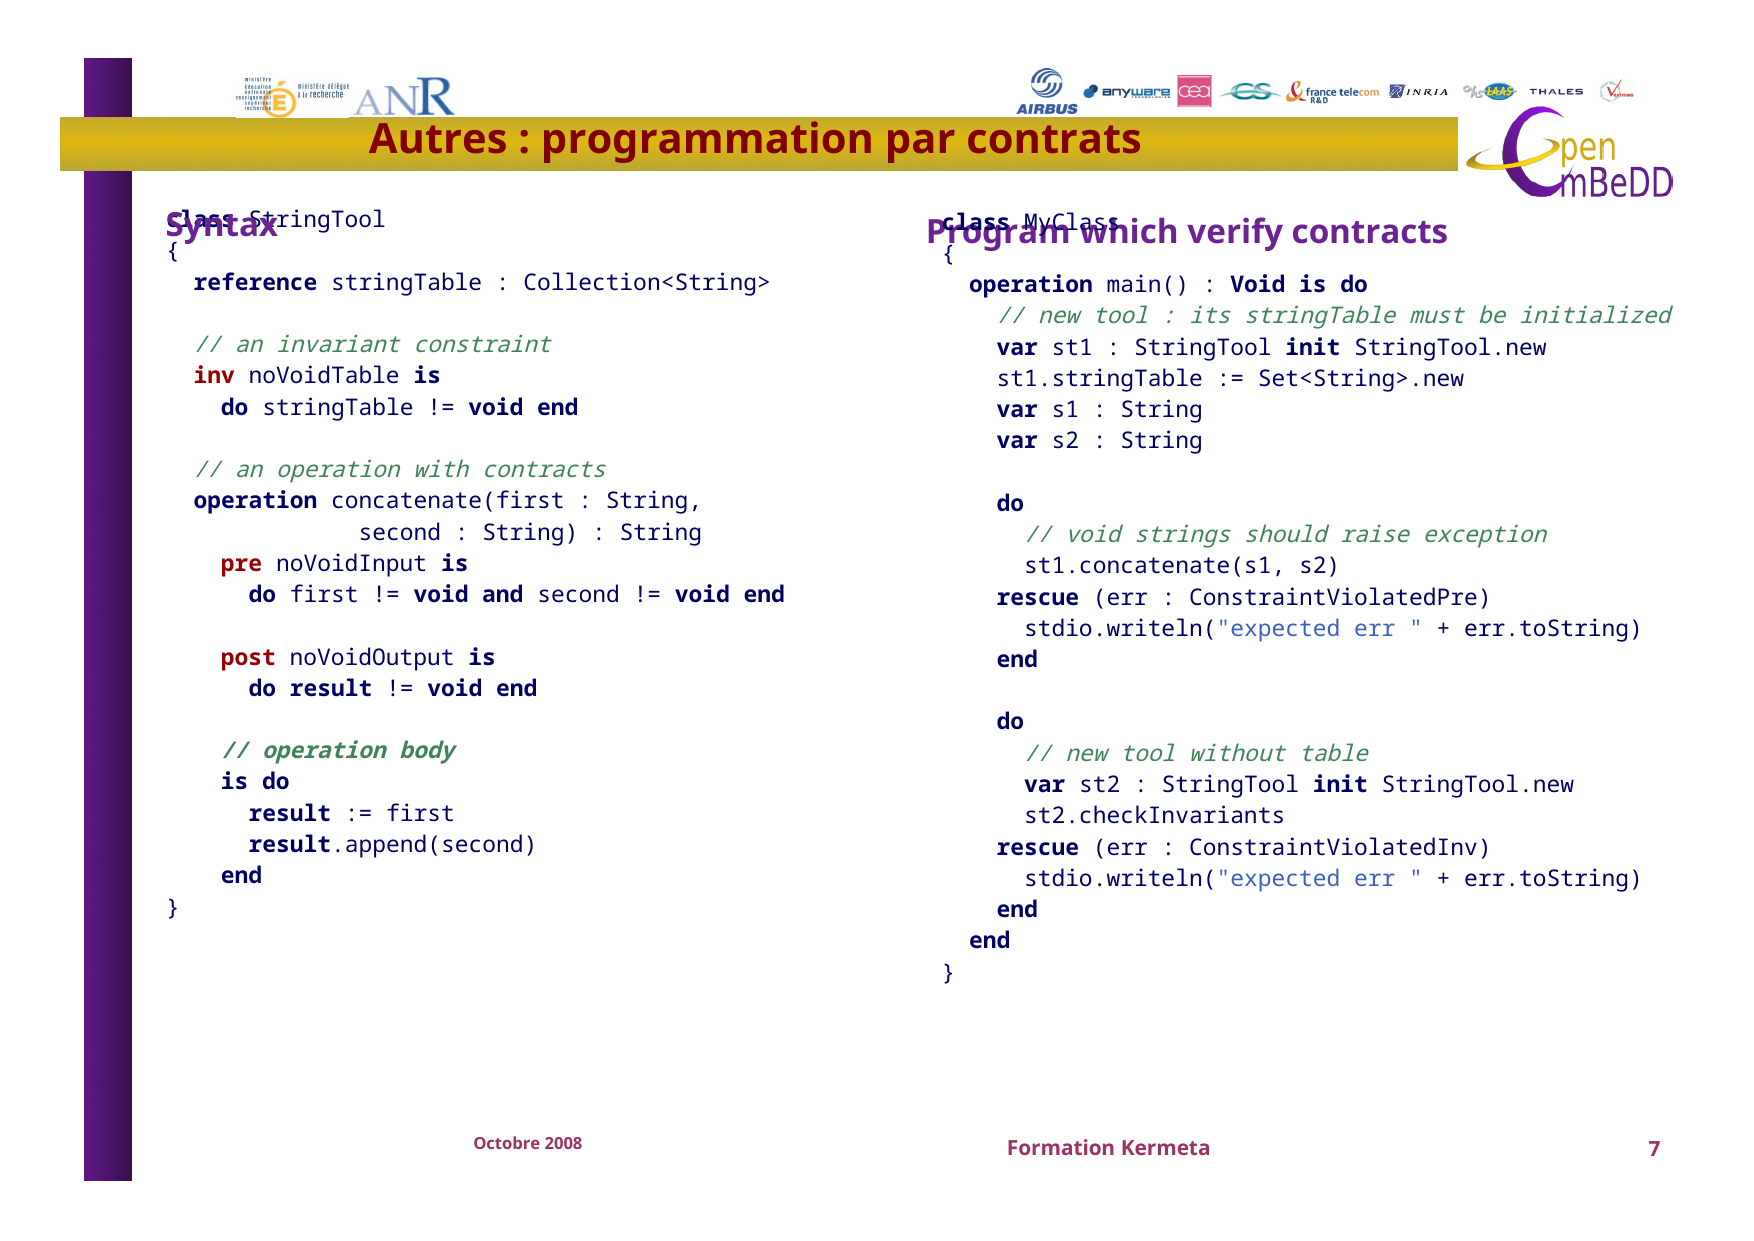

# Autres : programmation par contrats
class StringTool
{
 reference stringTable : Collection<String>
 // an invariant constraint
 inv noVoidTable is
 do stringTable != void end
 // an operation with contracts
 operation concatenate(first : String,
 second : String) : String
 pre noVoidInput is
 do first != void and second != void end
 post noVoidOutput is
 do result != void end
 // operation body
 is do
 result := first
 result.append(second)
 end
}
class MyClass
{
 operation main() : Void is do
 // new tool : its stringTable must be initialized
 var st1 : StringTool init StringTool.new
 st1.stringTable := Set<String>.new
 var s1 : String
 var s2 : String
 do
 // void strings should raise exception
 st1.concatenate(s1, s2)
 rescue (err : ConstraintViolatedPre)
 stdio.writeln("expected err " + err.toString)
 end
 do
 // new tool without table
 var st2 : StringTool init StringTool.new
 st2.checkInvariants
 rescue (err : ConstraintViolatedInv)
 stdio.writeln("expected err " + err.toString)
 end
 end
}
Syntax
Program which verify contracts
Pied de page fixe
Pied de page
7